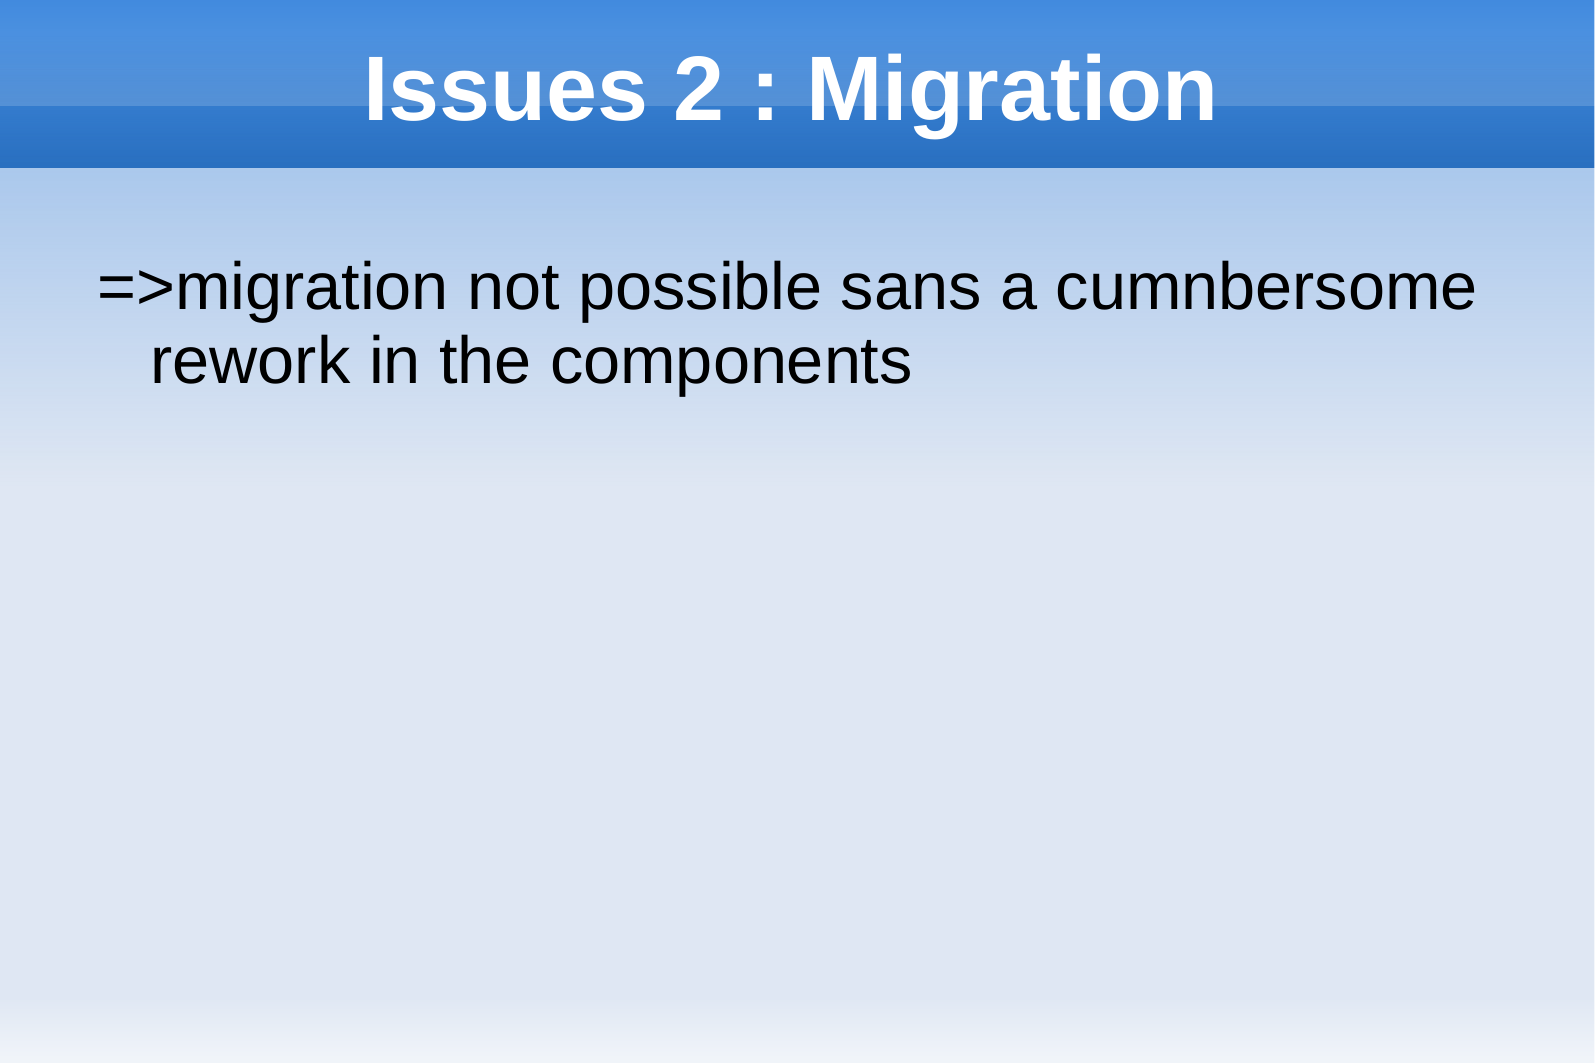

# Issues 2 : Migration
=>migration not possible sans a cumnbersome rework in the components